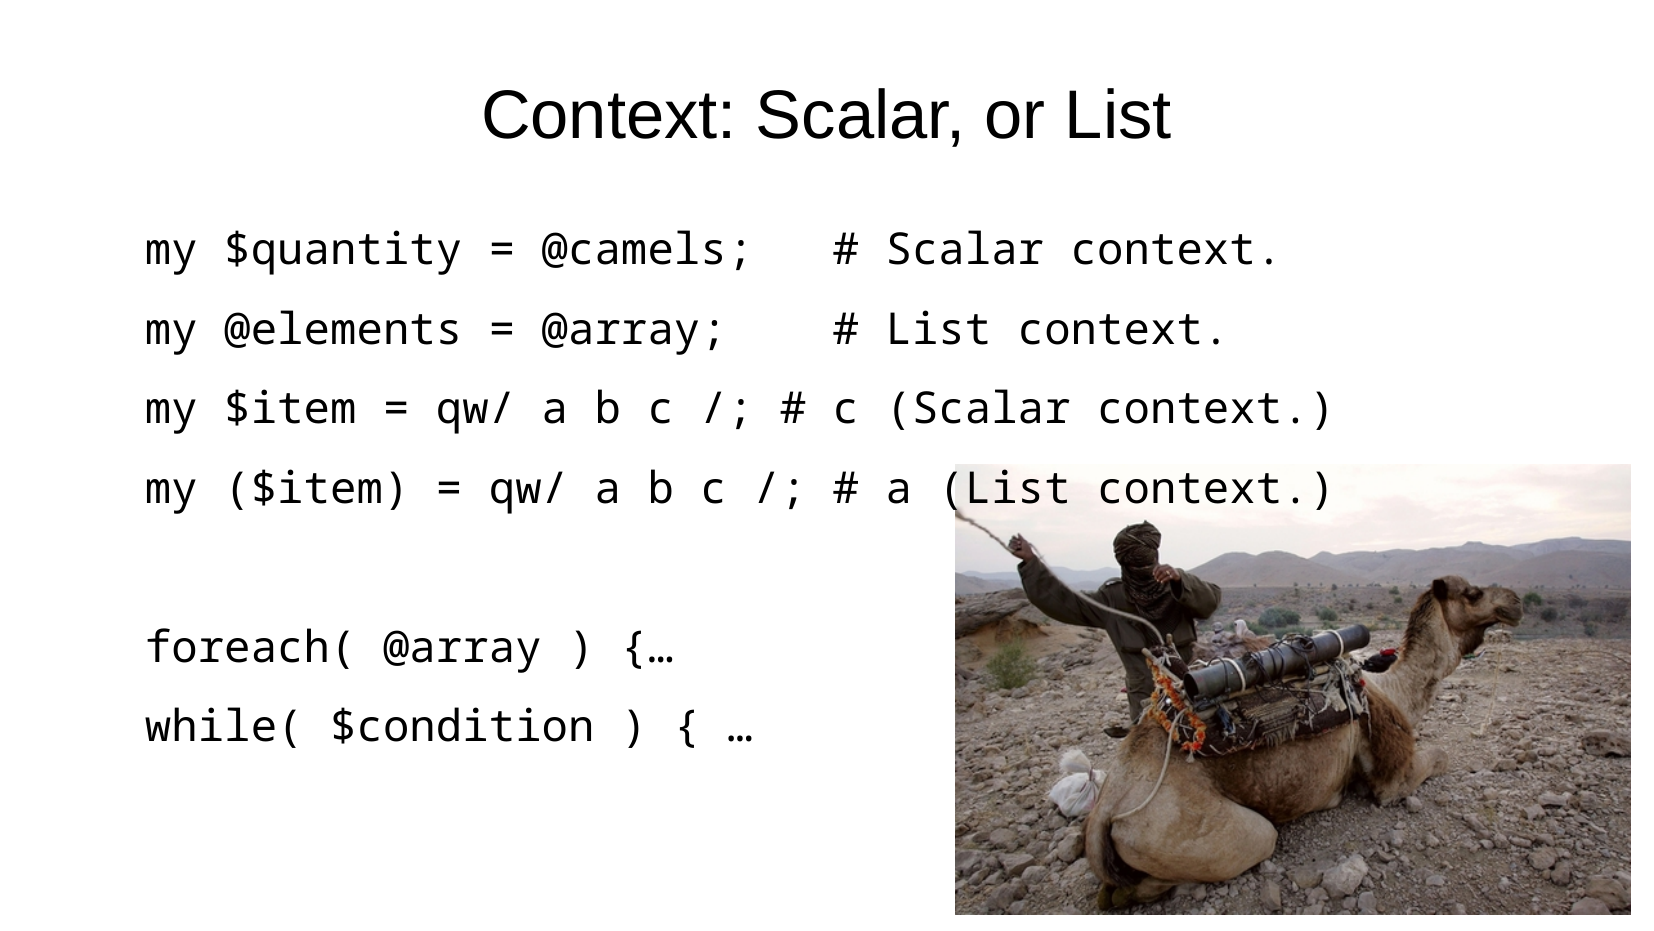

# Context: Scalar, or List
my $quantity = @camels; # Scalar context.
my @elements = @array; # List context.
my $item = qw/ a b c /; # c (Scalar context.)
my ($item) = qw/ a b c /; # a (List context.)
foreach( @array ) {…
while( $condition ) { …